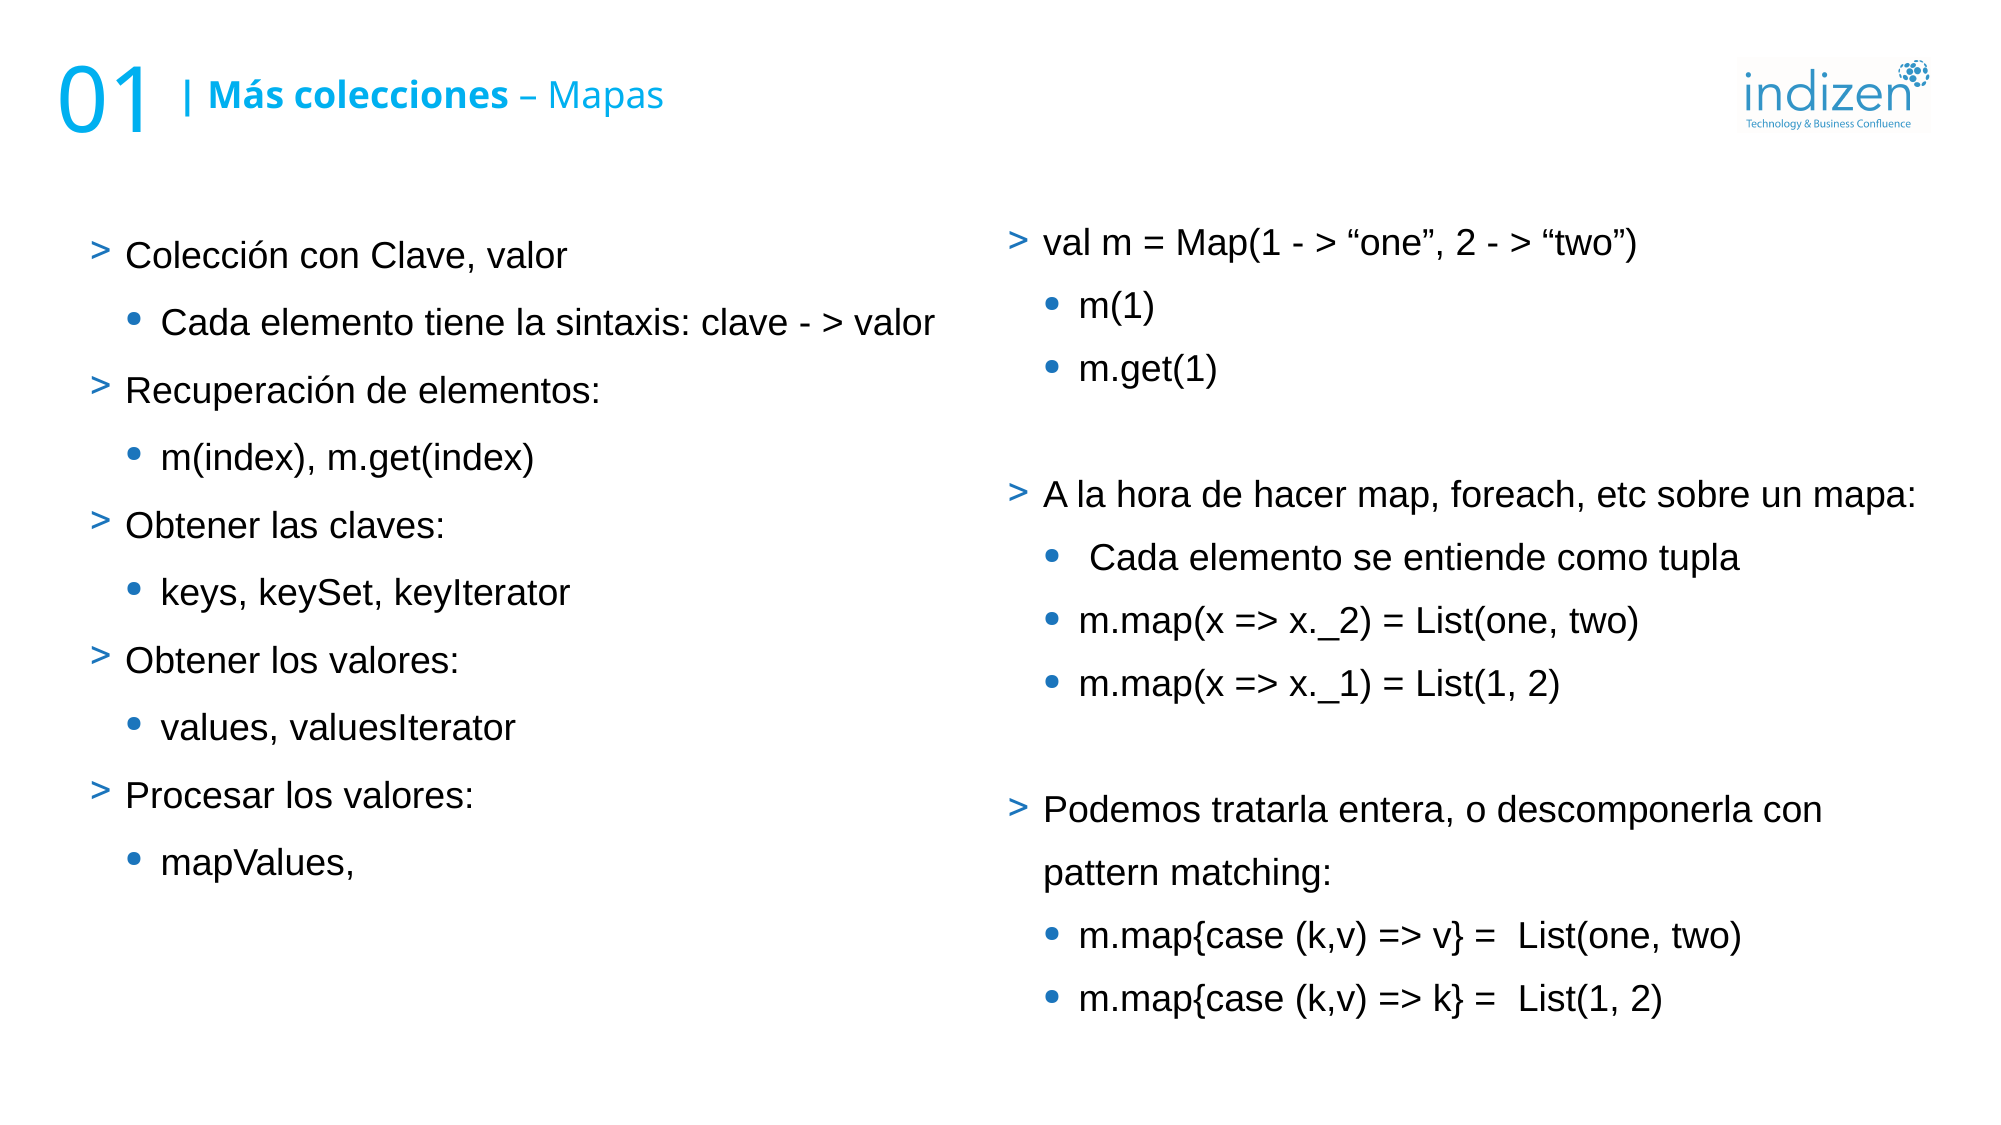

01
| Más colecciones – Mapas
Colección con Clave, valor
Cada elemento tiene la sintaxis: clave - > valor
Recuperación de elementos:
m(index), m.get(index)
Obtener las claves:
keys, keySet, keyIterator
Obtener los valores:
values, valuesIterator
Procesar los valores:
mapValues,
val m = Map(1 - > “one”, 2 - > “two”)
m(1)
m.get(1)
A la hora de hacer map, foreach, etc sobre un mapa:
 Cada elemento se entiende como tupla
m.map(x => x._2) = List(one, two)
m.map(x => x._1) = List(1, 2)
Podemos tratarla entera, o descomponerla con
pattern matching:
m.map{case (k,v) => v} = List(one, two)
m.map{case (k,v) => k} = List(1, 2)